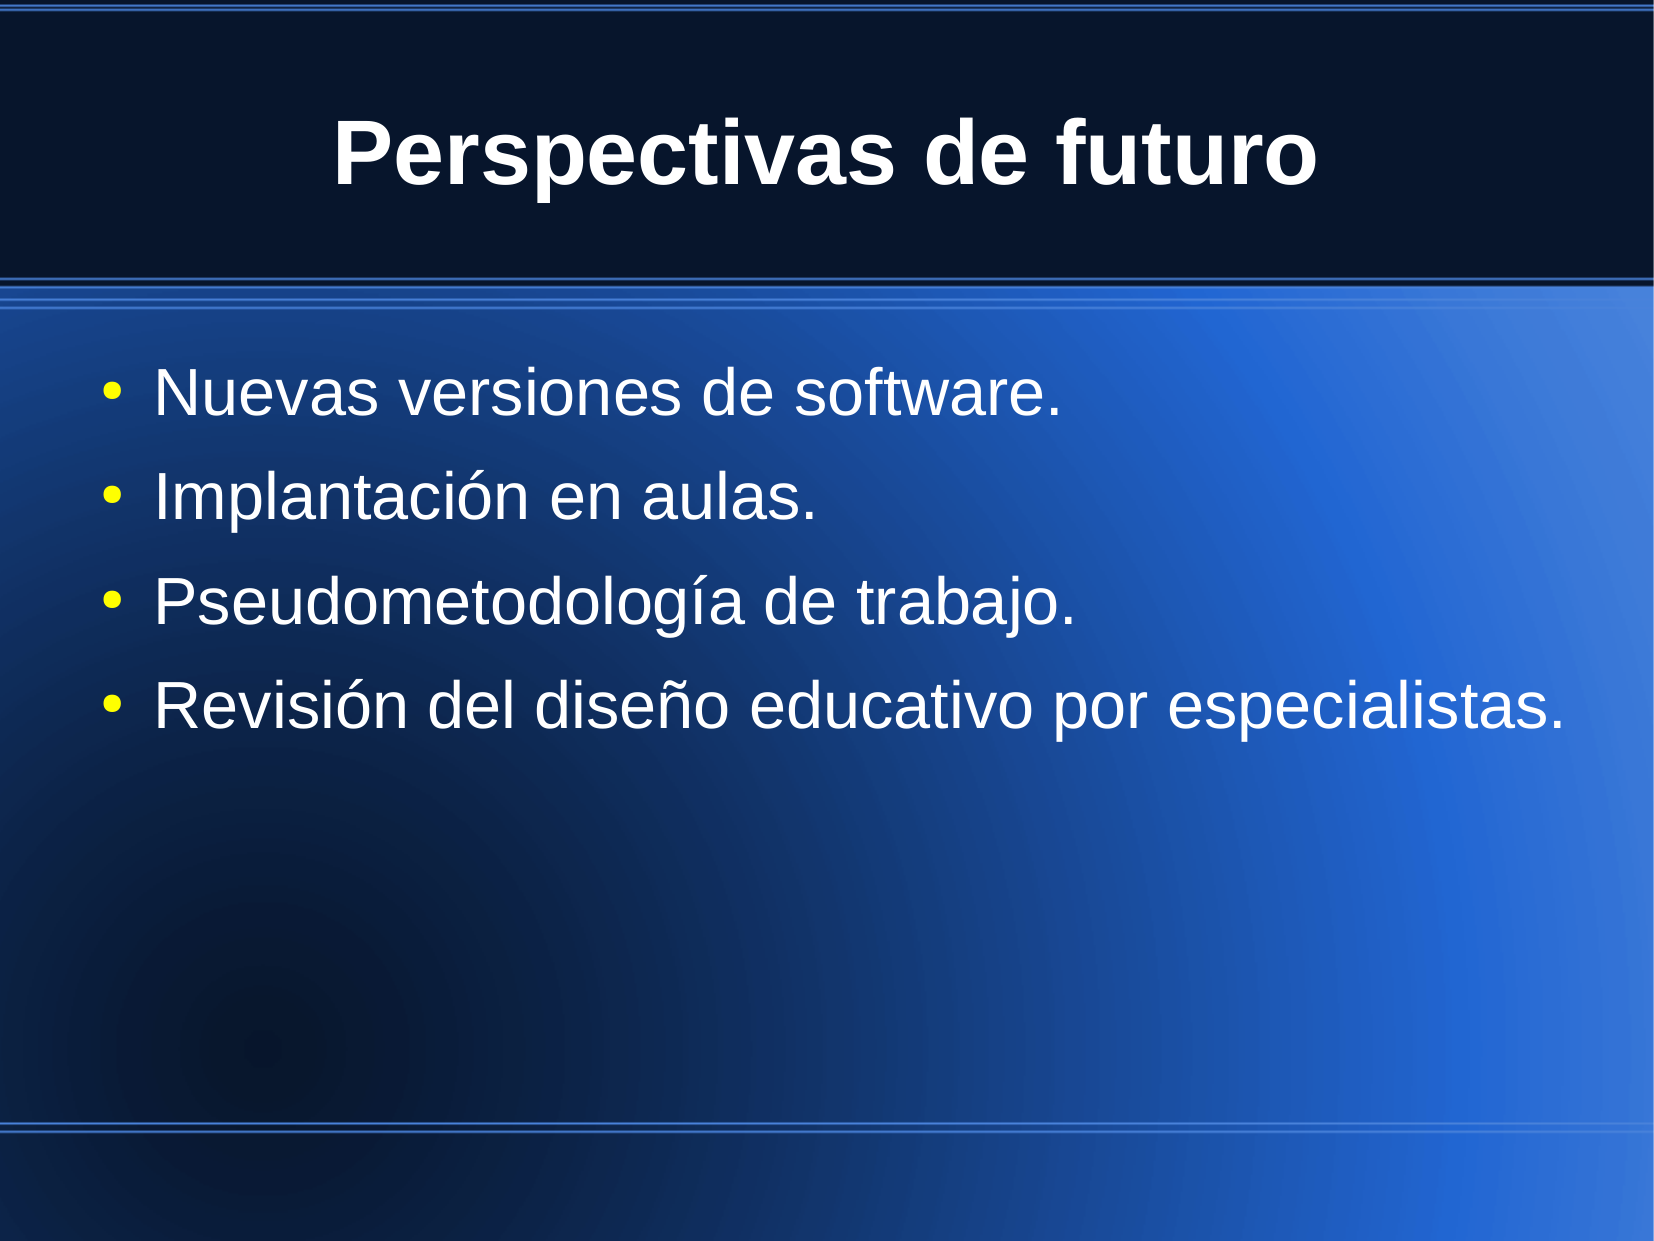

# Perspectivas de futuro
Nuevas versiones de software.
Implantación en aulas.
Pseudometodología de trabajo.
Revisión del diseño educativo por especialistas.